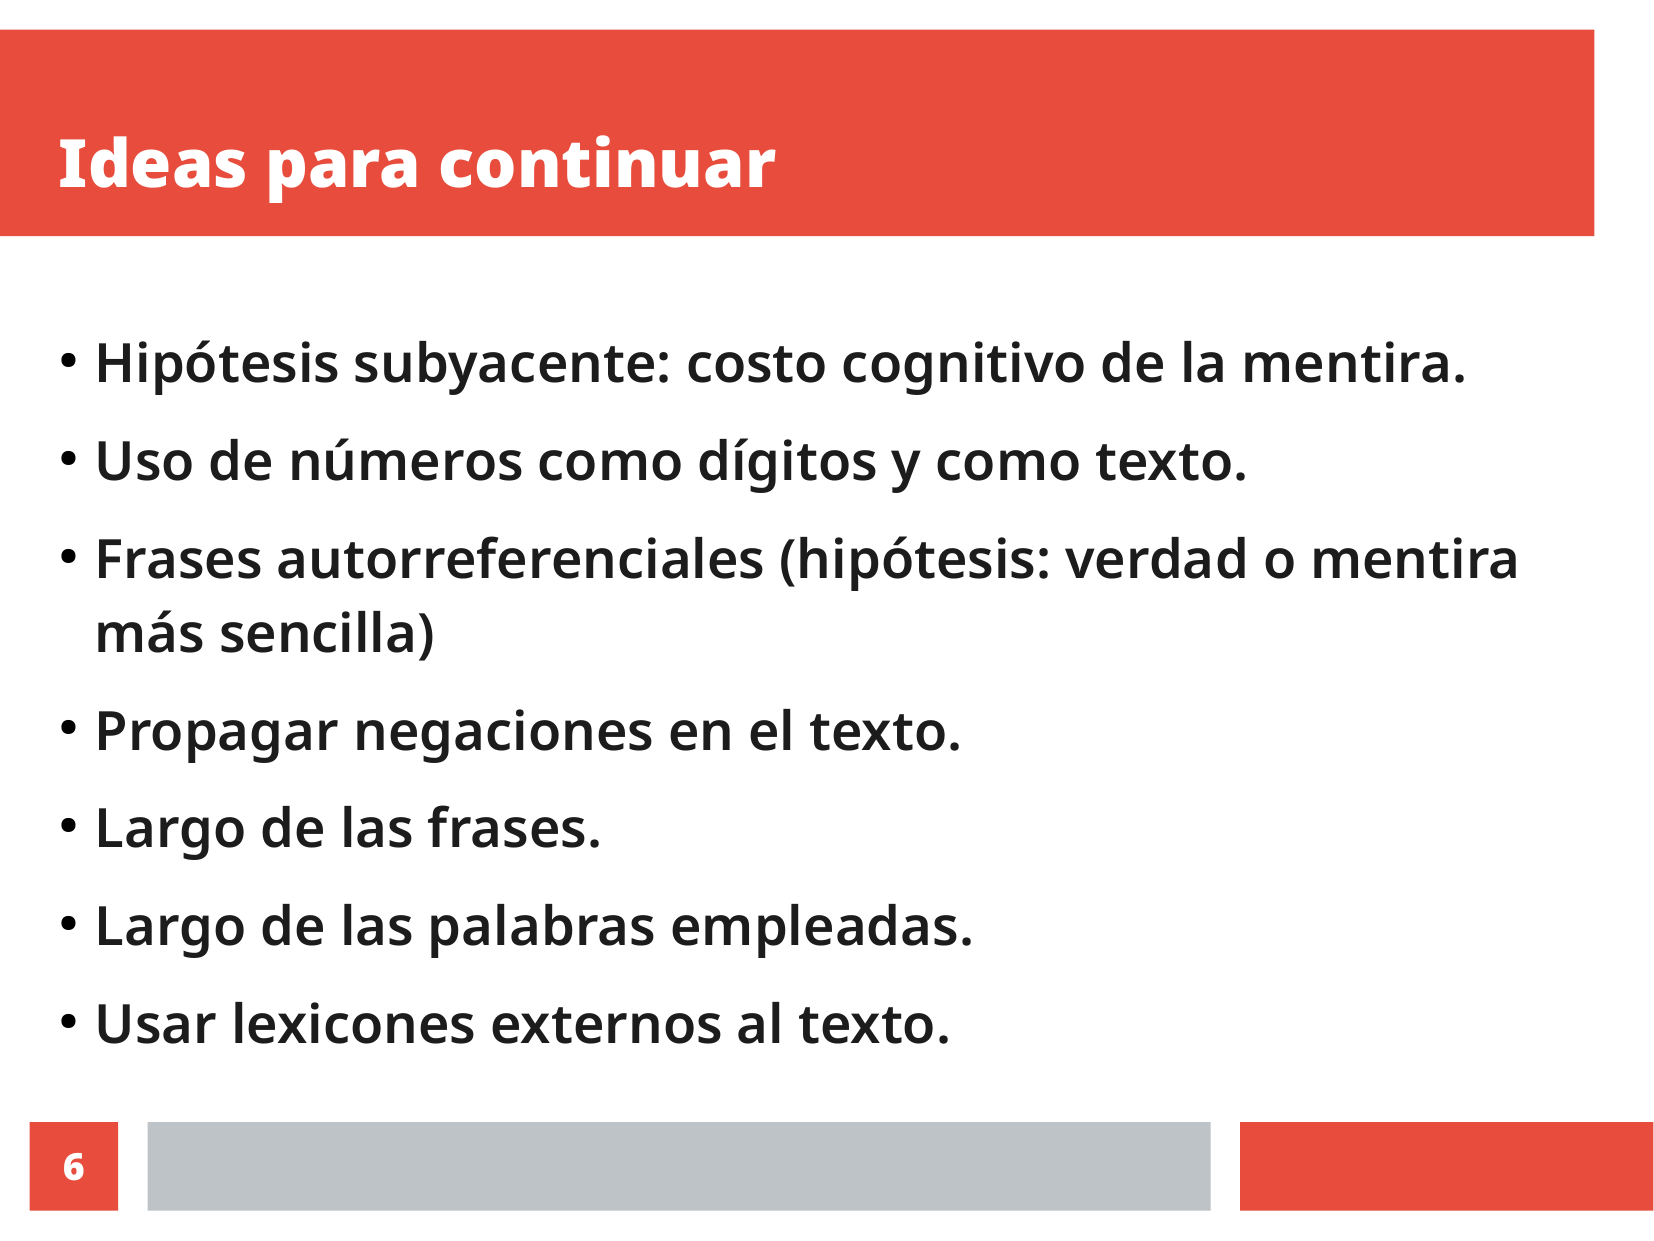

# Ideas para continuar
Hipótesis subyacente: costo cognitivo de la mentira.
Uso de números como dígitos y como texto.
Frases autorreferenciales (hipótesis: verdad o mentira más sencilla)
Propagar negaciones en el texto.
Largo de las frases.
Largo de las palabras empleadas.
Usar lexicones externos al texto.
6